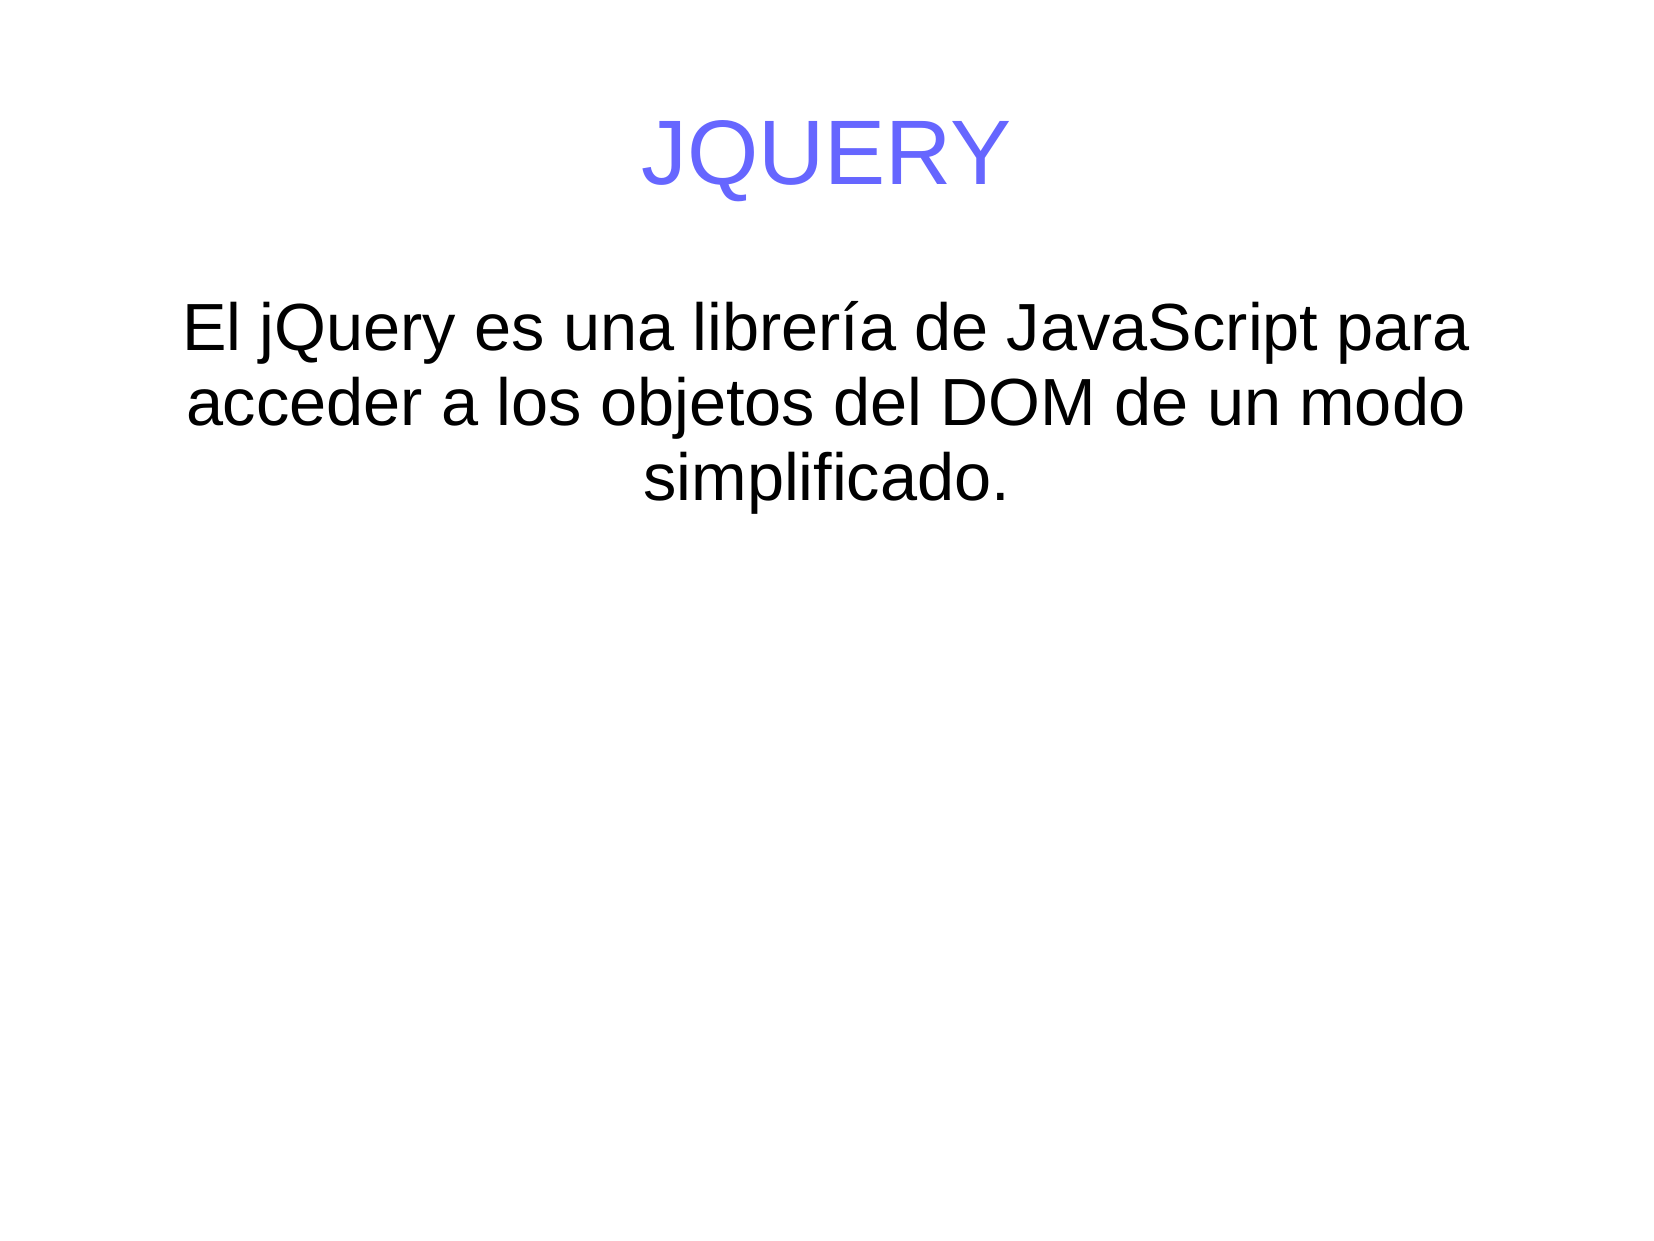

# JQUERY
El jQuery es una librería de JavaScript para acceder a los objetos del DOM de un modo simplificado.